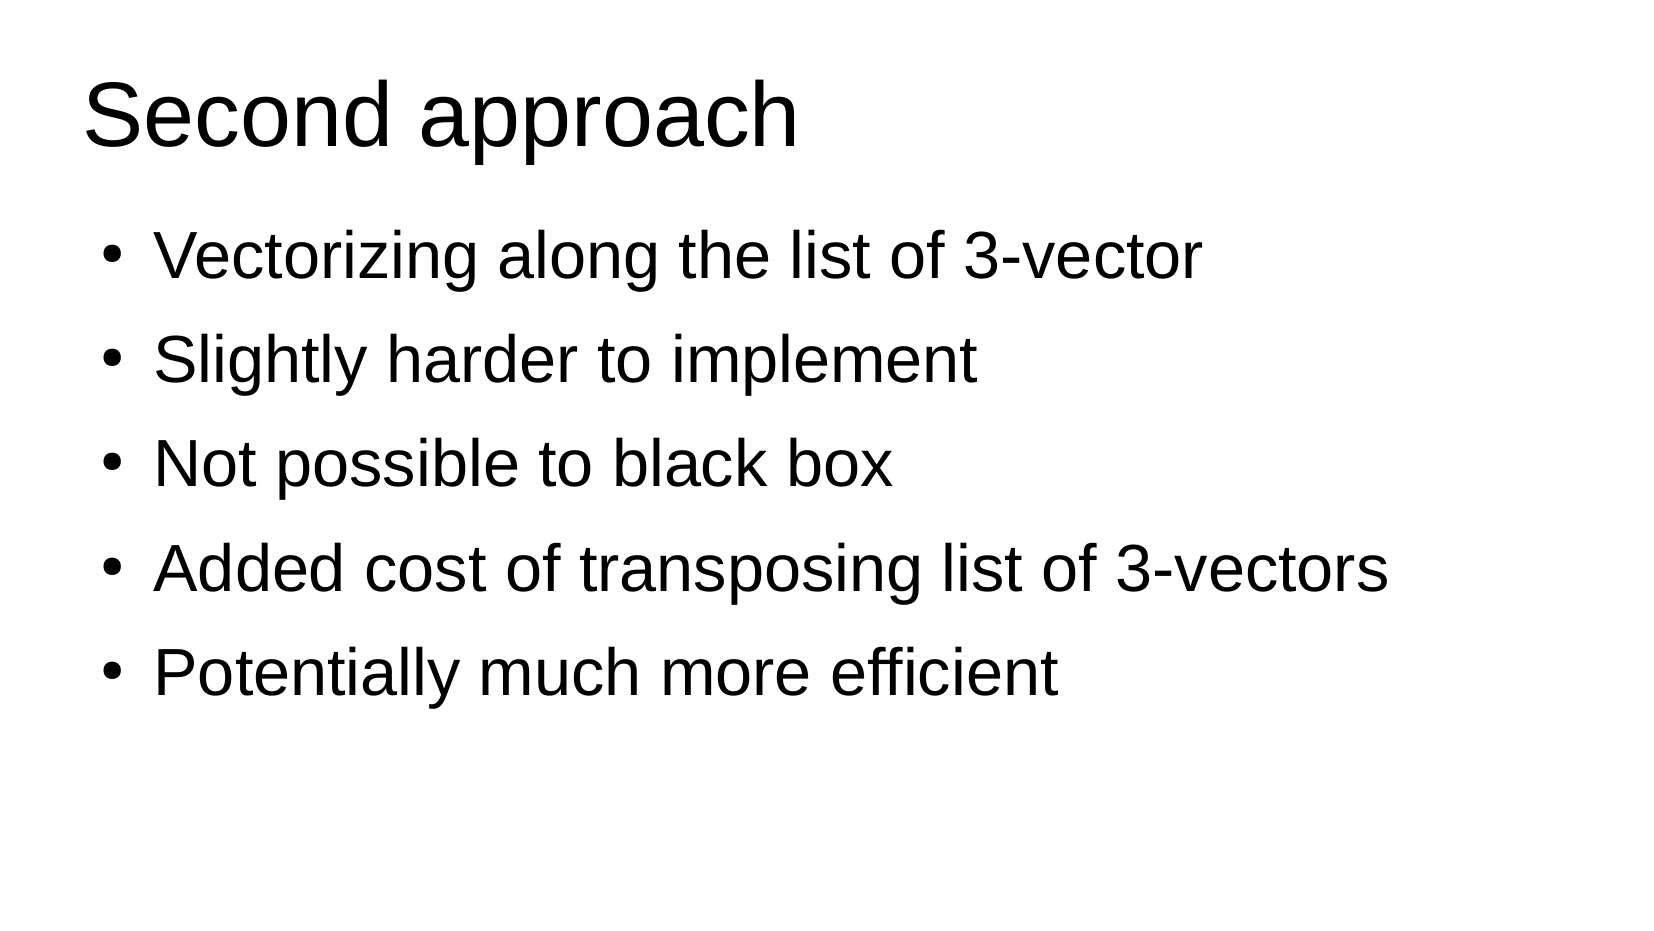

# Second approach
Vectorizing along the list of 3-vector
Slightly harder to implement
Not possible to black box
Added cost of transposing list of 3-vectors
Potentially much more efficient